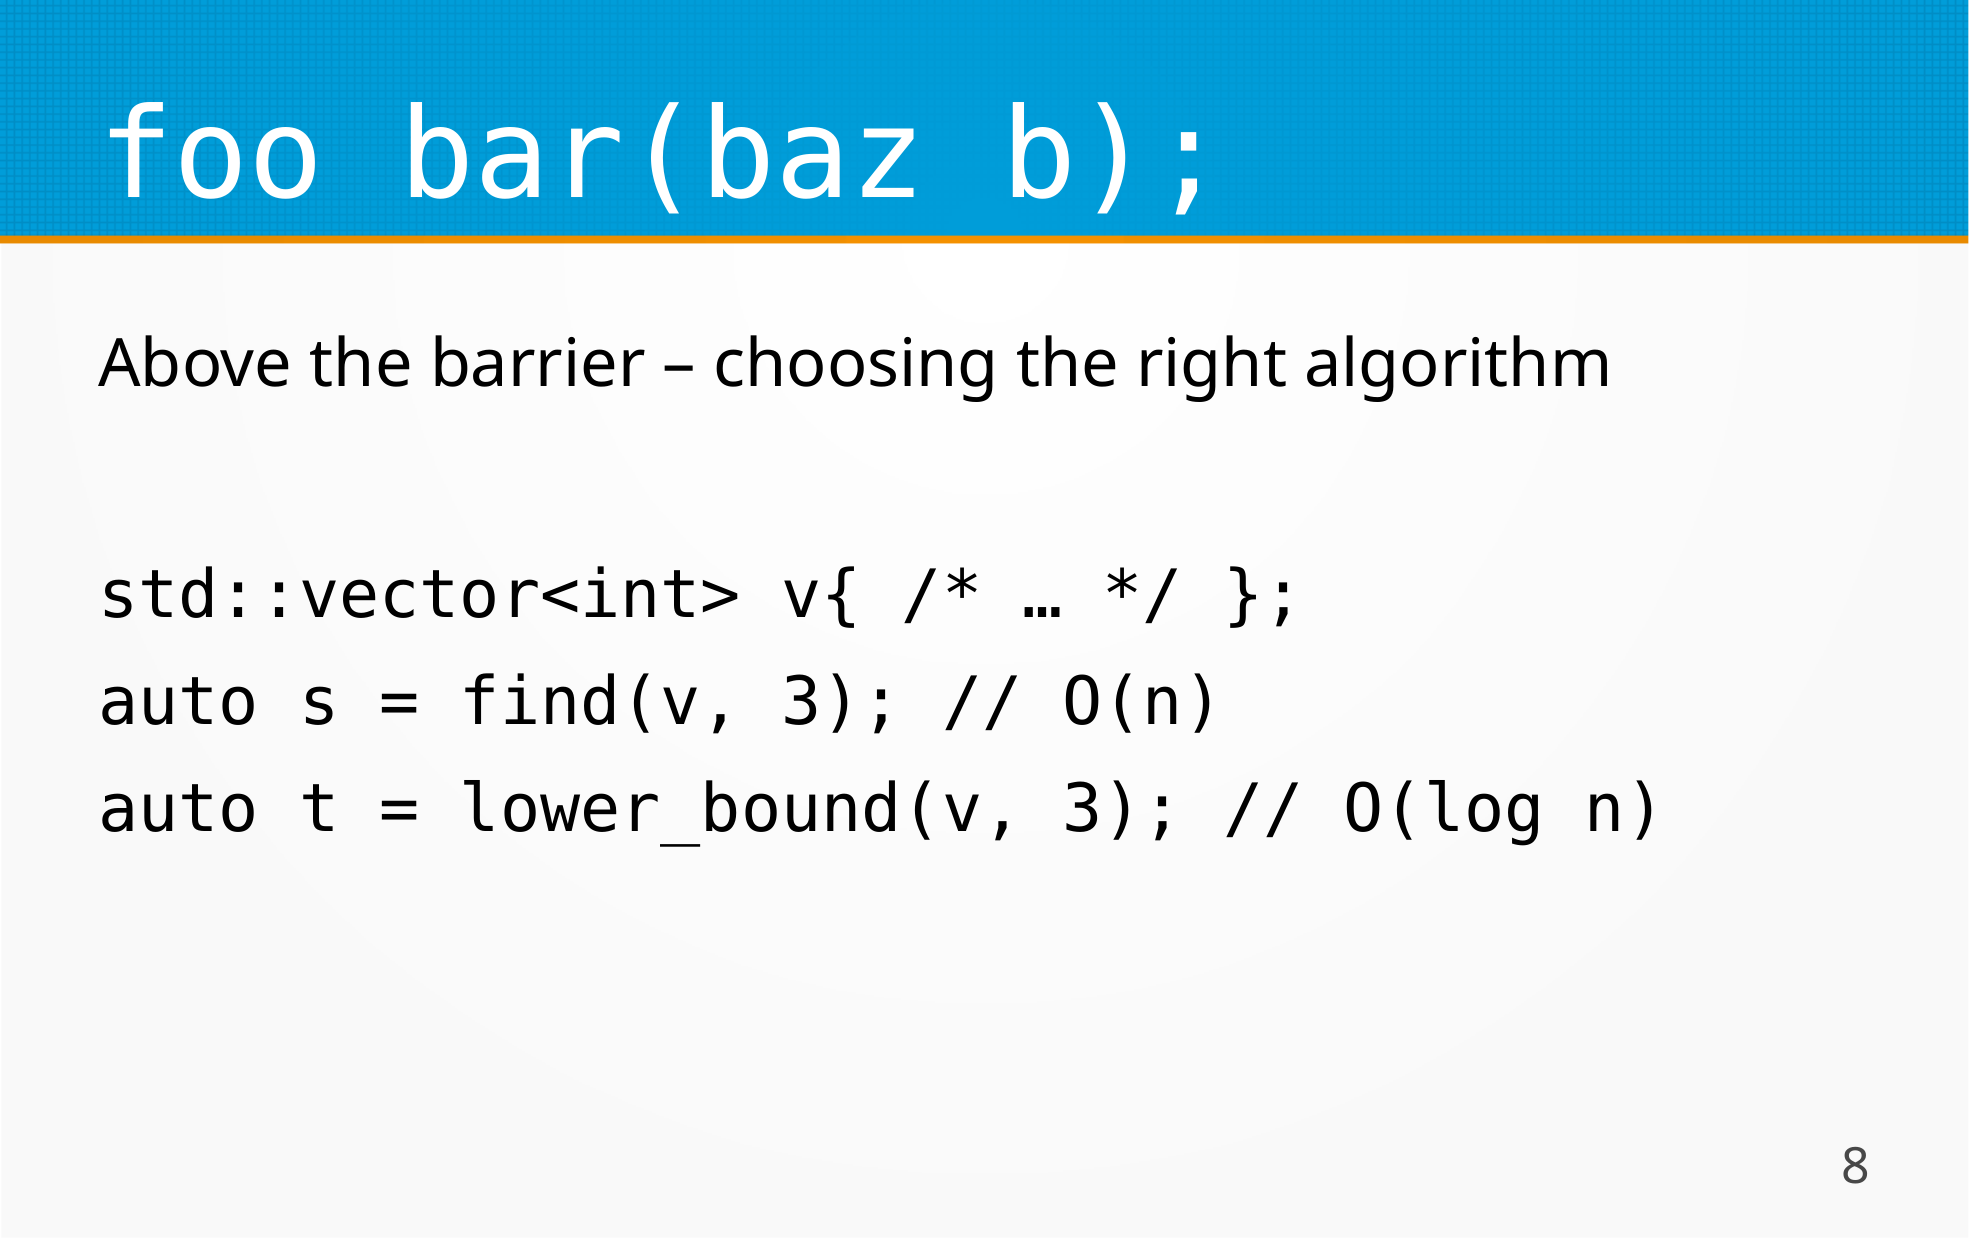

# foo bar(baz b);
Above the barrier – choosing the right algorithm
std::vector<int> v{ /* … */ };
auto s = find(v, 3); // O(n)
auto t = lower_bound(v, 3); // O(log n)
8